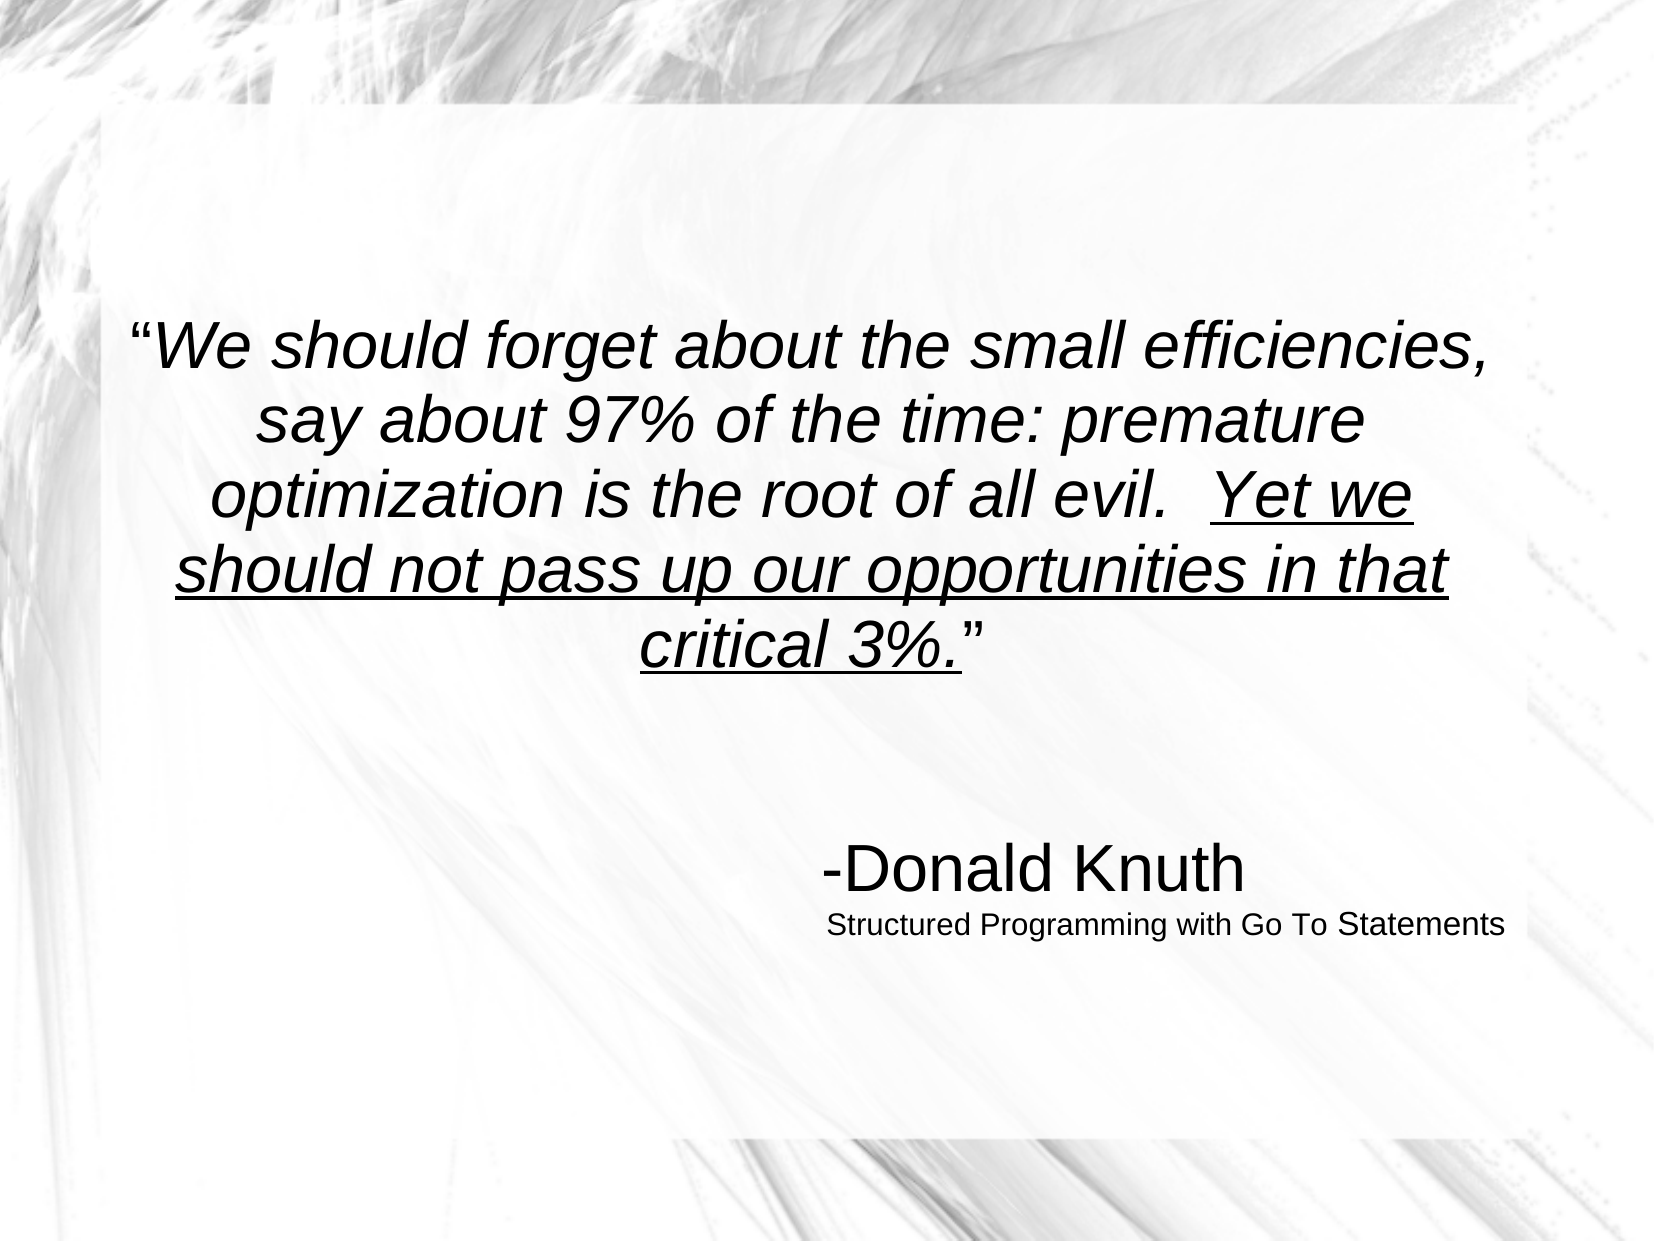

# “We should forget about the small efficiencies, say about 97% of the time: premature optimization is the root of all evil. Yet we should not pass up our opportunities in that critical 3%.”
-Donald Knuth
Structured Programming with Go To Statements